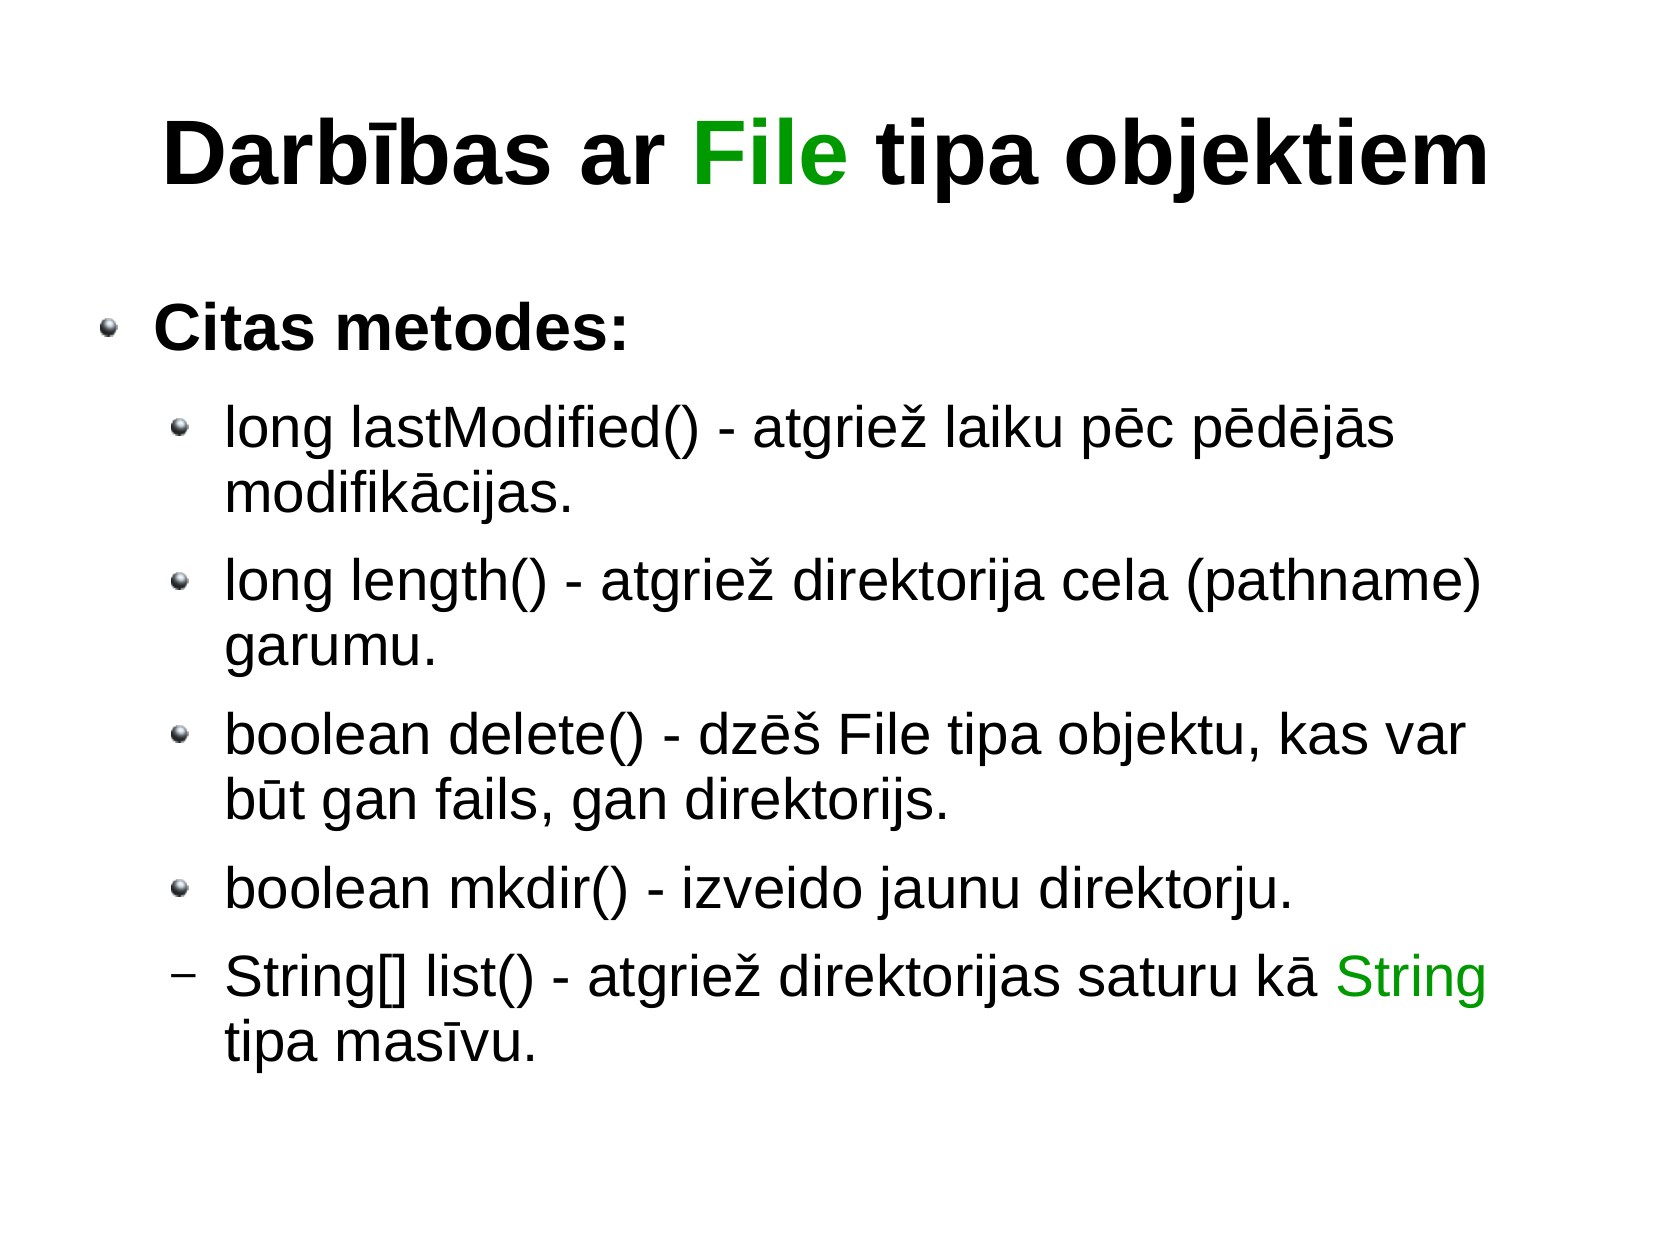

# Darbības ar File tipa objektiem
Citas metodes:
long lastModified() - atgriež laiku pēc pēdējās modifikācijas.
long length() - atgriež direktorija cela (pathname) garumu.
boolean delete() - dzēš File tipa objektu, kas var būt gan fails, gan direktorijs.
boolean mkdir() - izveido jaunu direktorju.
String[] list() - atgriež direktorijas saturu kā String tipa masīvu.